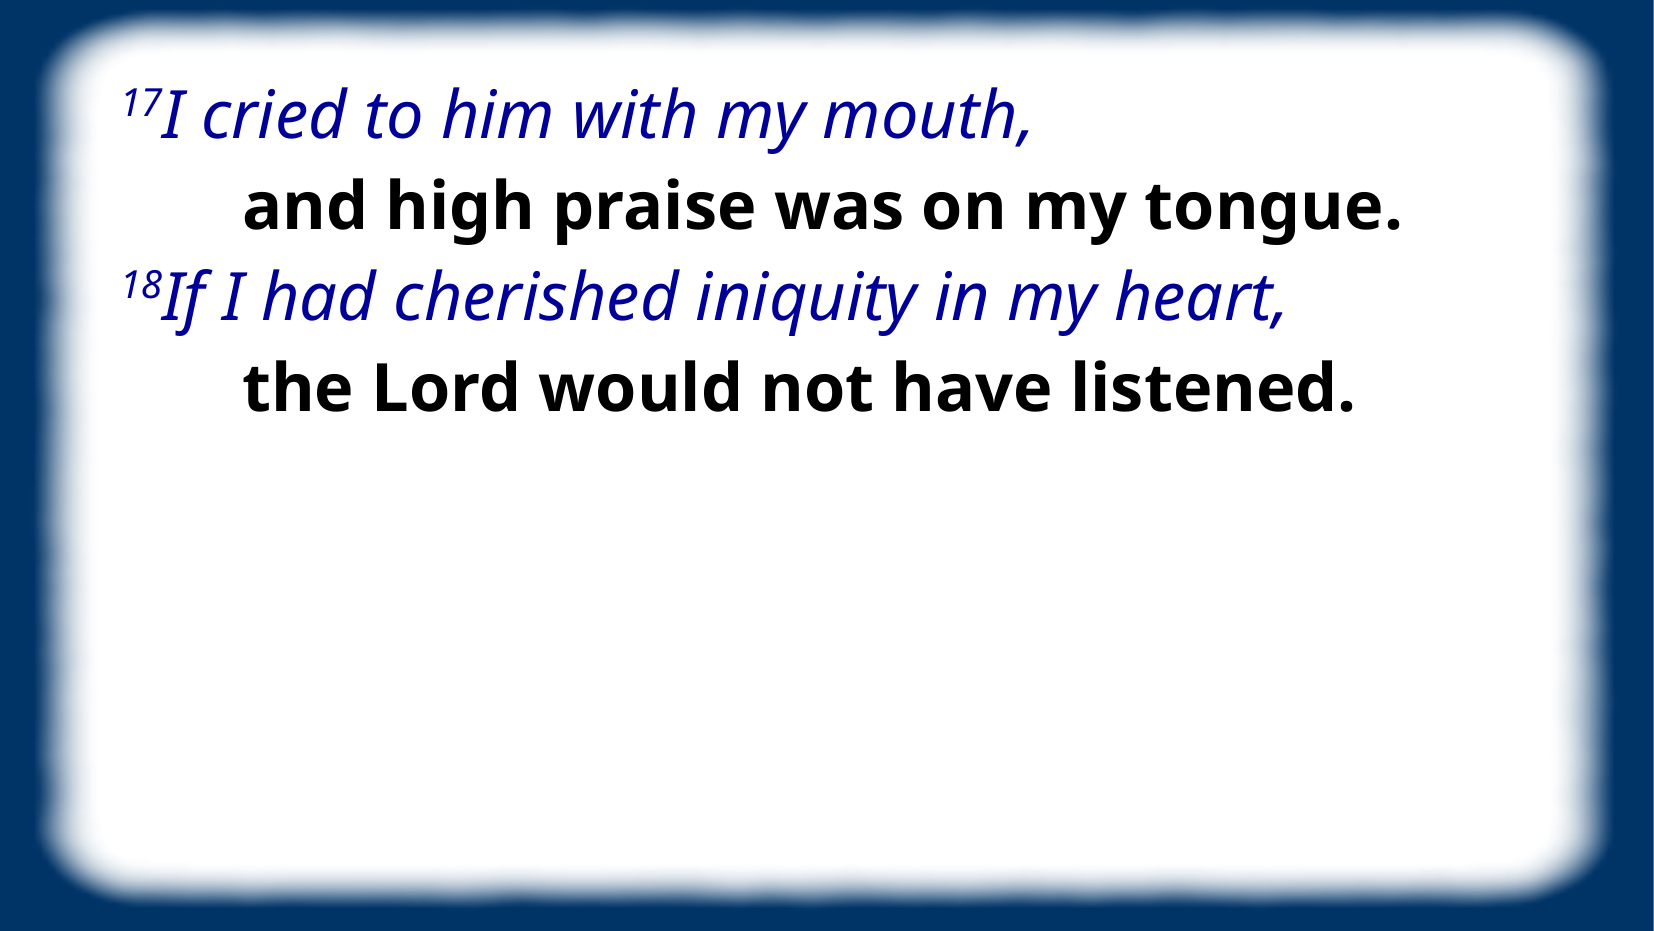

17I cried to him with my mouth,
 and high praise was on my tongue.
18If I had cherished iniquity in my heart,
 the Lord would not have listened.